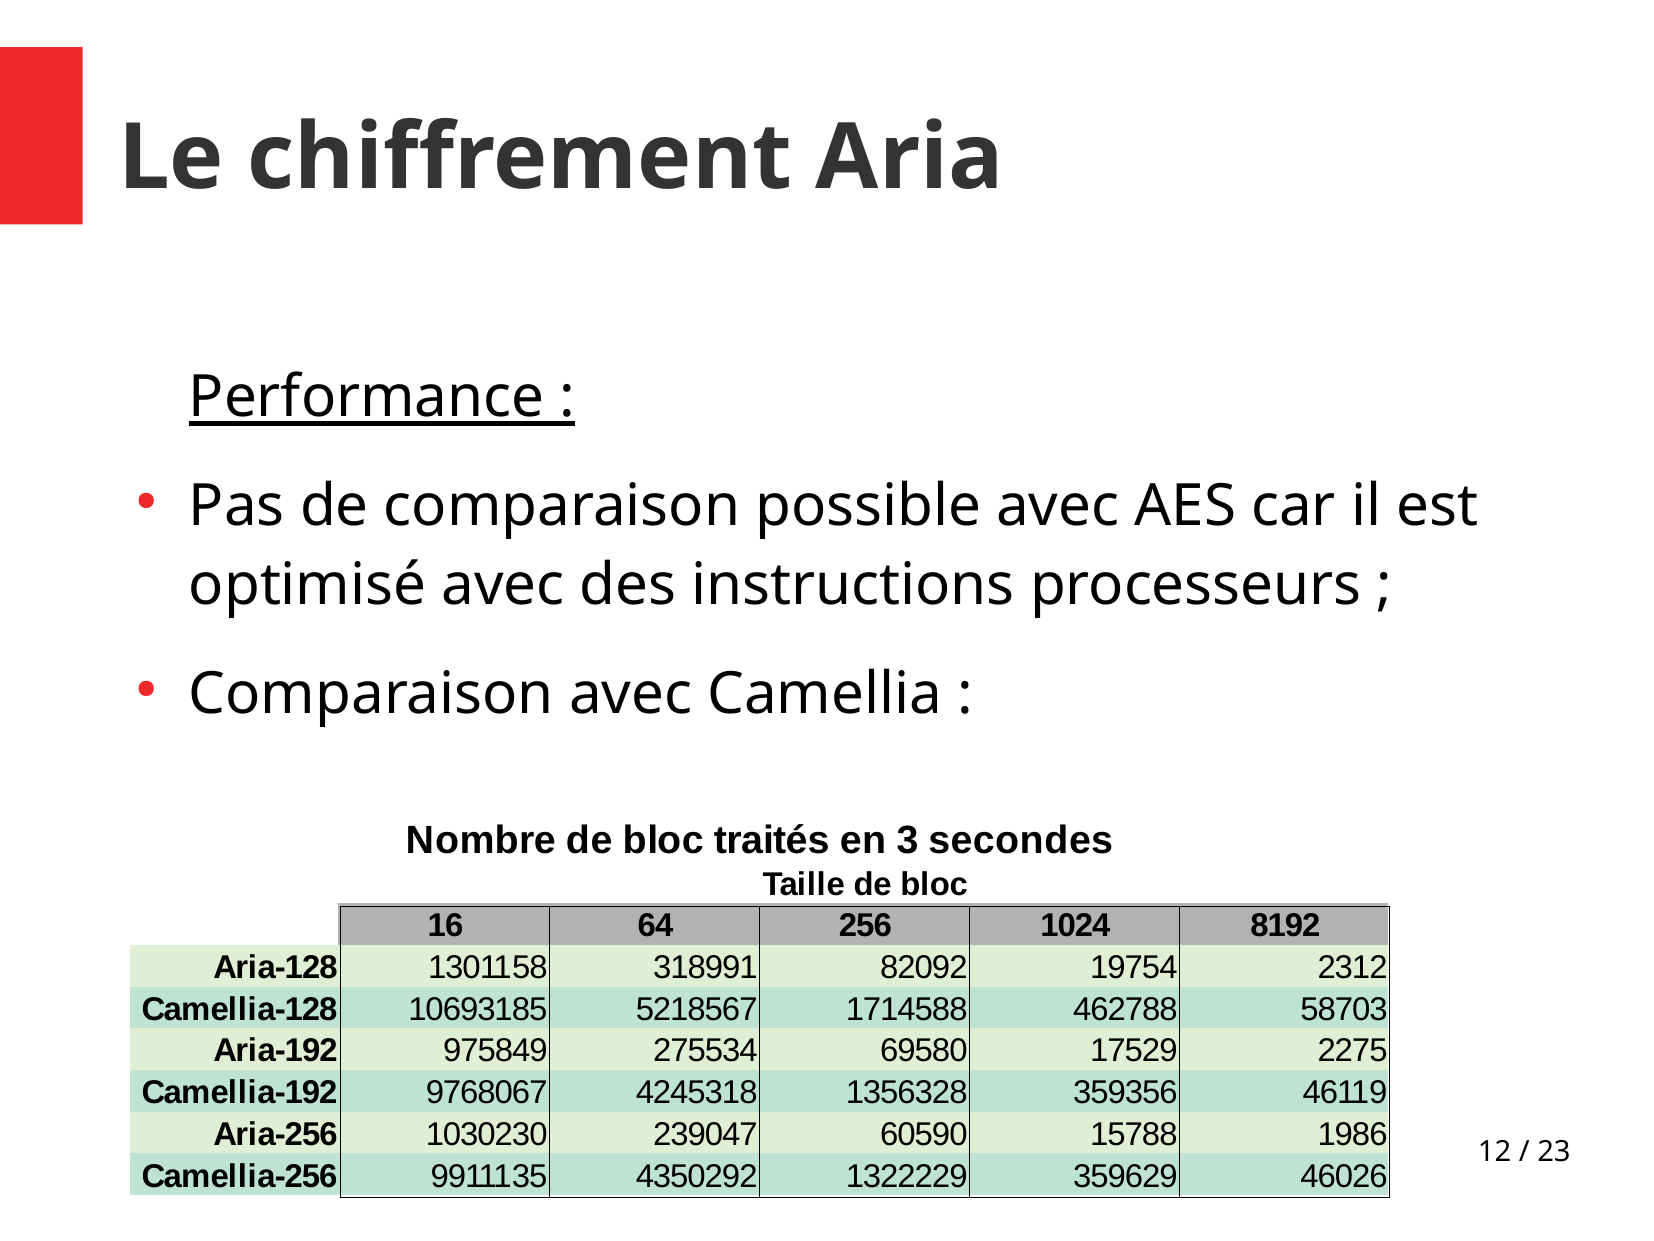

# Le chiffrement Aria
Performance :
Pas de comparaison possible avec AES car il est optimisé avec des instructions processeurs ;
Comparaison avec Camellia :
12